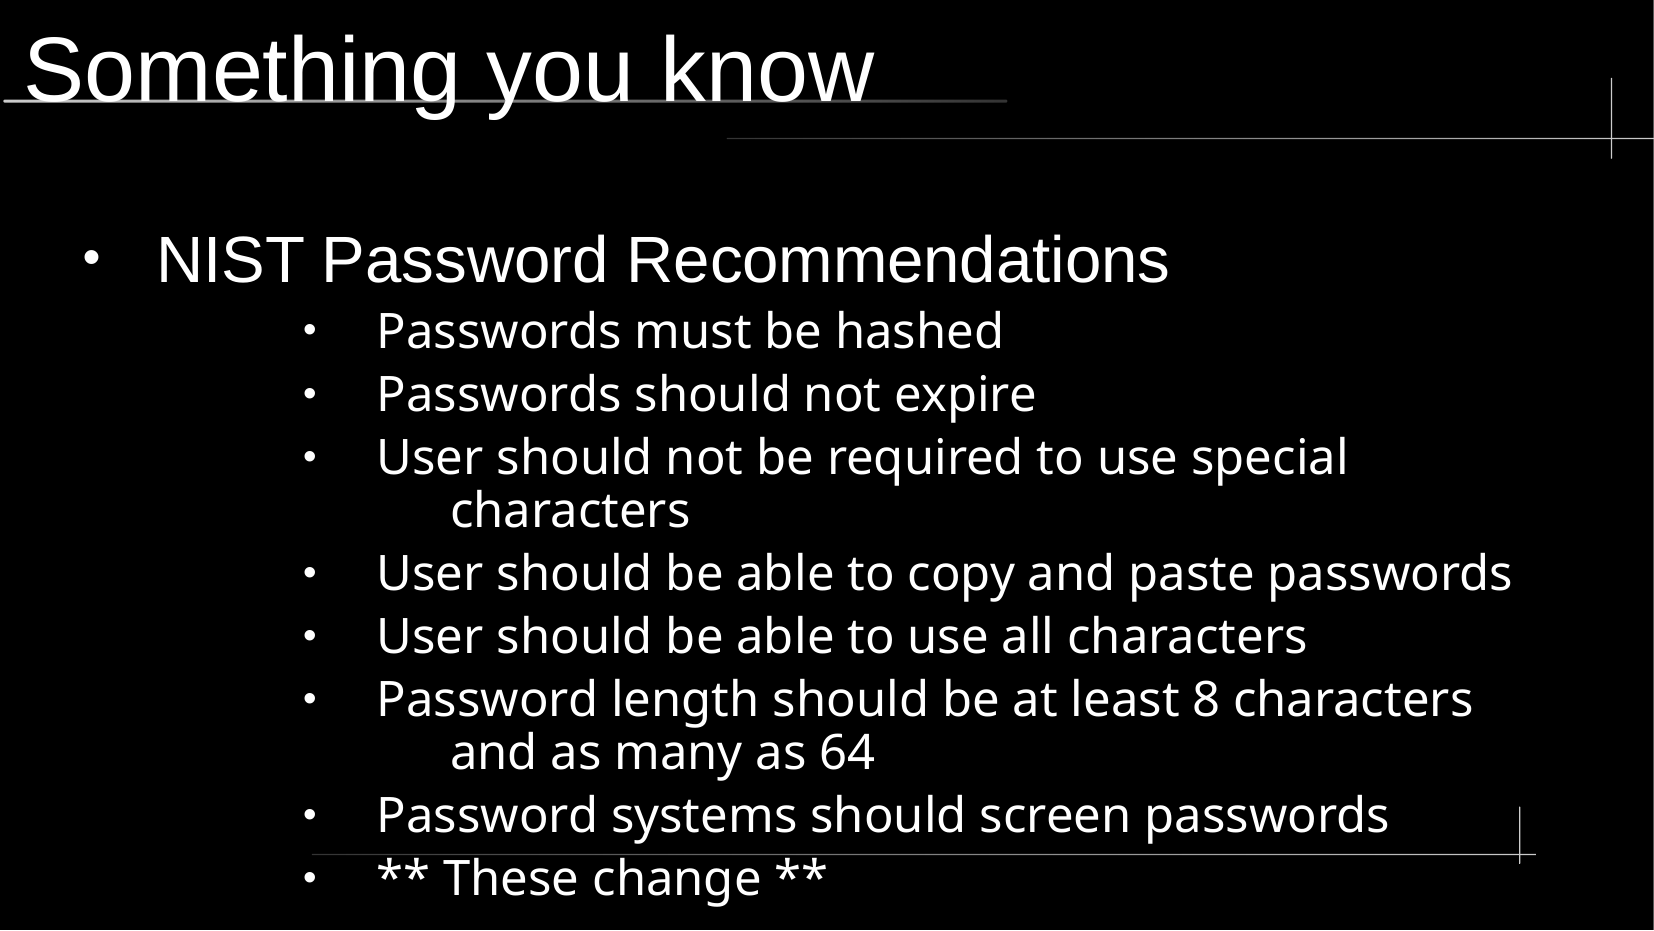

# Something you know
NIST Password Recommendations
Passwords must be hashed
Passwords should not expire
User should not be required to use special characters
User should be able to copy and paste passwords
User should be able to use all characters
Password length should be at least 8 characters and as many as 64
Password systems should screen passwords
** These change **